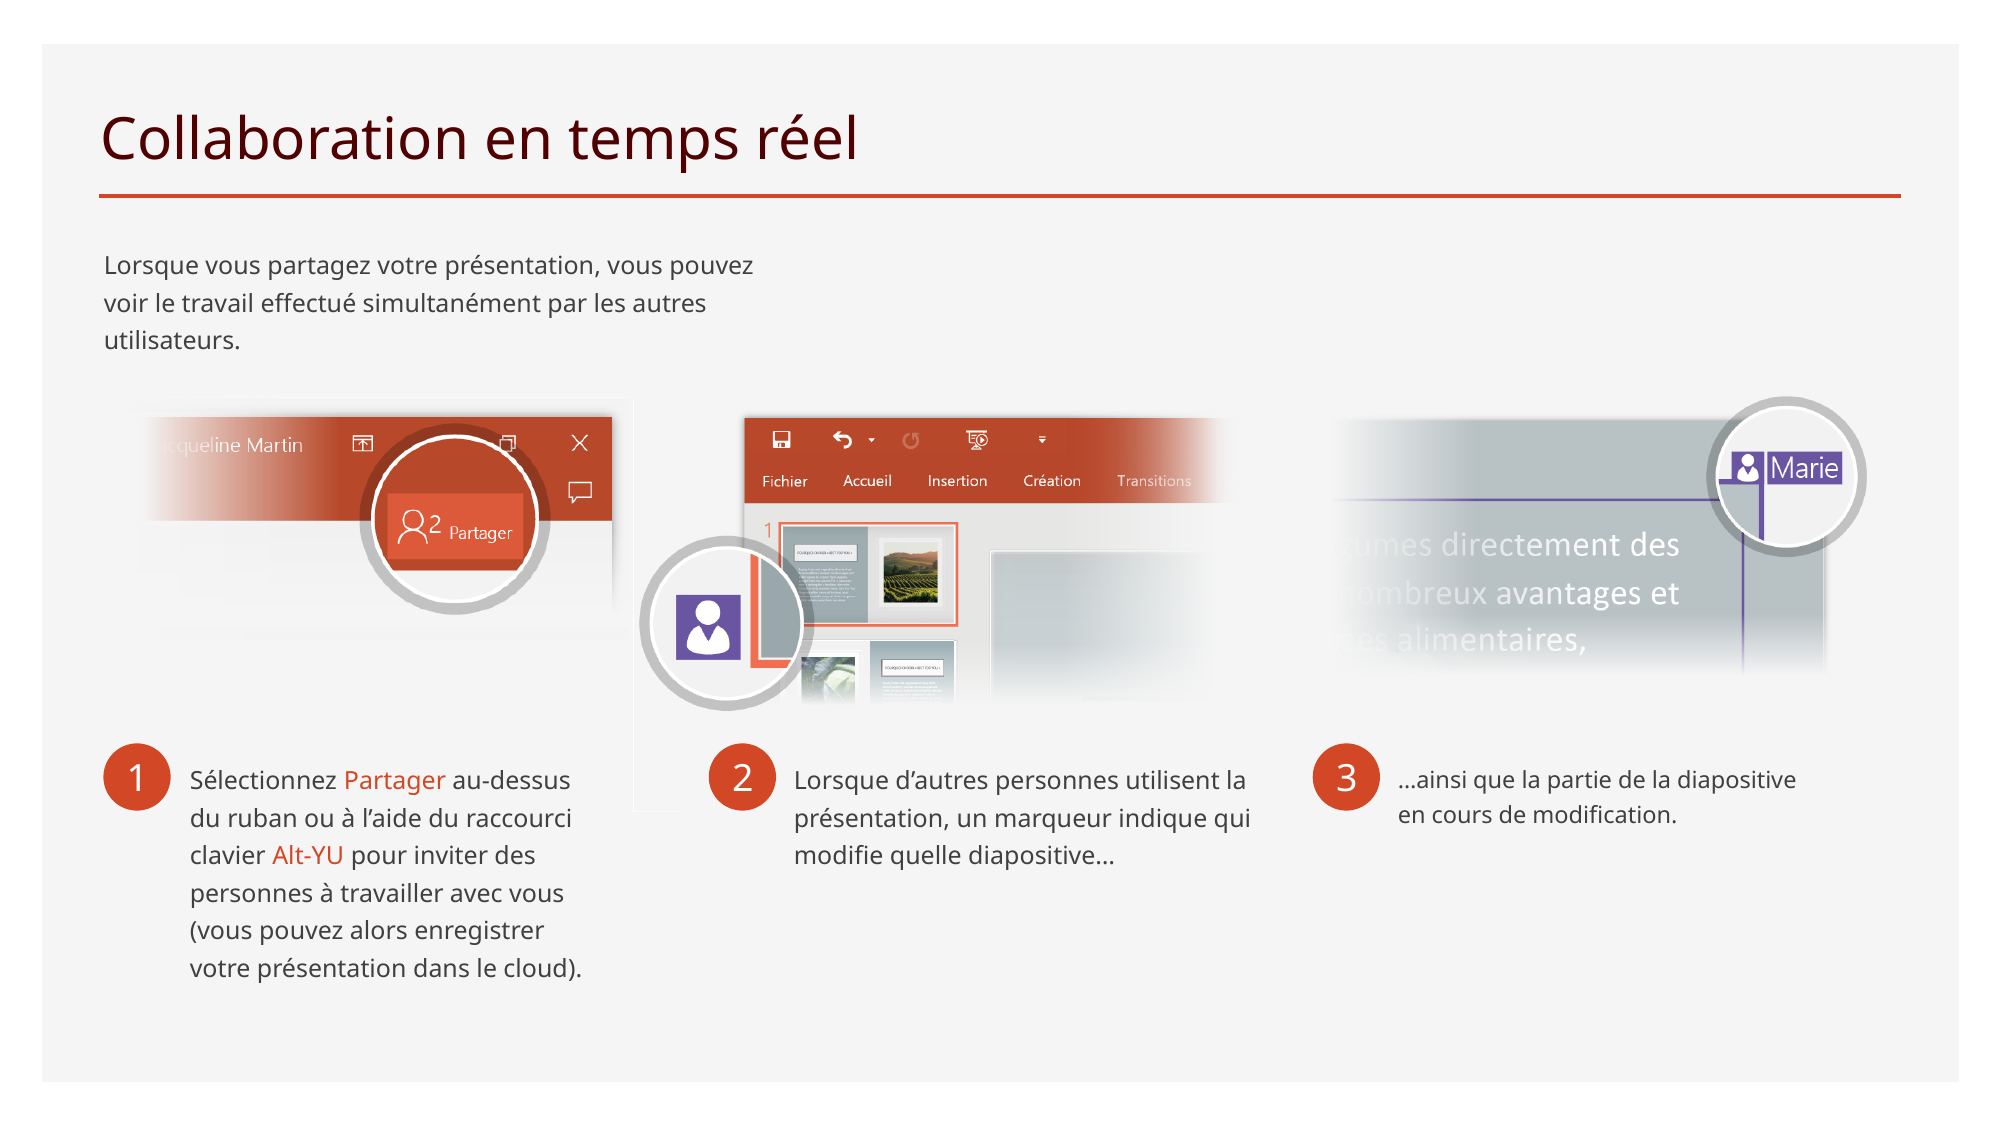

# Collaboration en temps réel
Lorsque vous partagez votre présentation, vous pouvez voir le travail effectué simultanément par les autres utilisateurs.
Fonctionnement :
1
2
3
Sélectionnez Partager au-dessus du ruban ou à l’aide du raccourci clavier Alt-YU pour inviter des personnes à travailler avec vous (vous pouvez alors enregistrer votre présentation dans le cloud).
Lorsque d’autres personnes utilisent la présentation, un marqueur indique qui modifie quelle diapositive…
…ainsi que la partie de la diapositive en cours de modification.